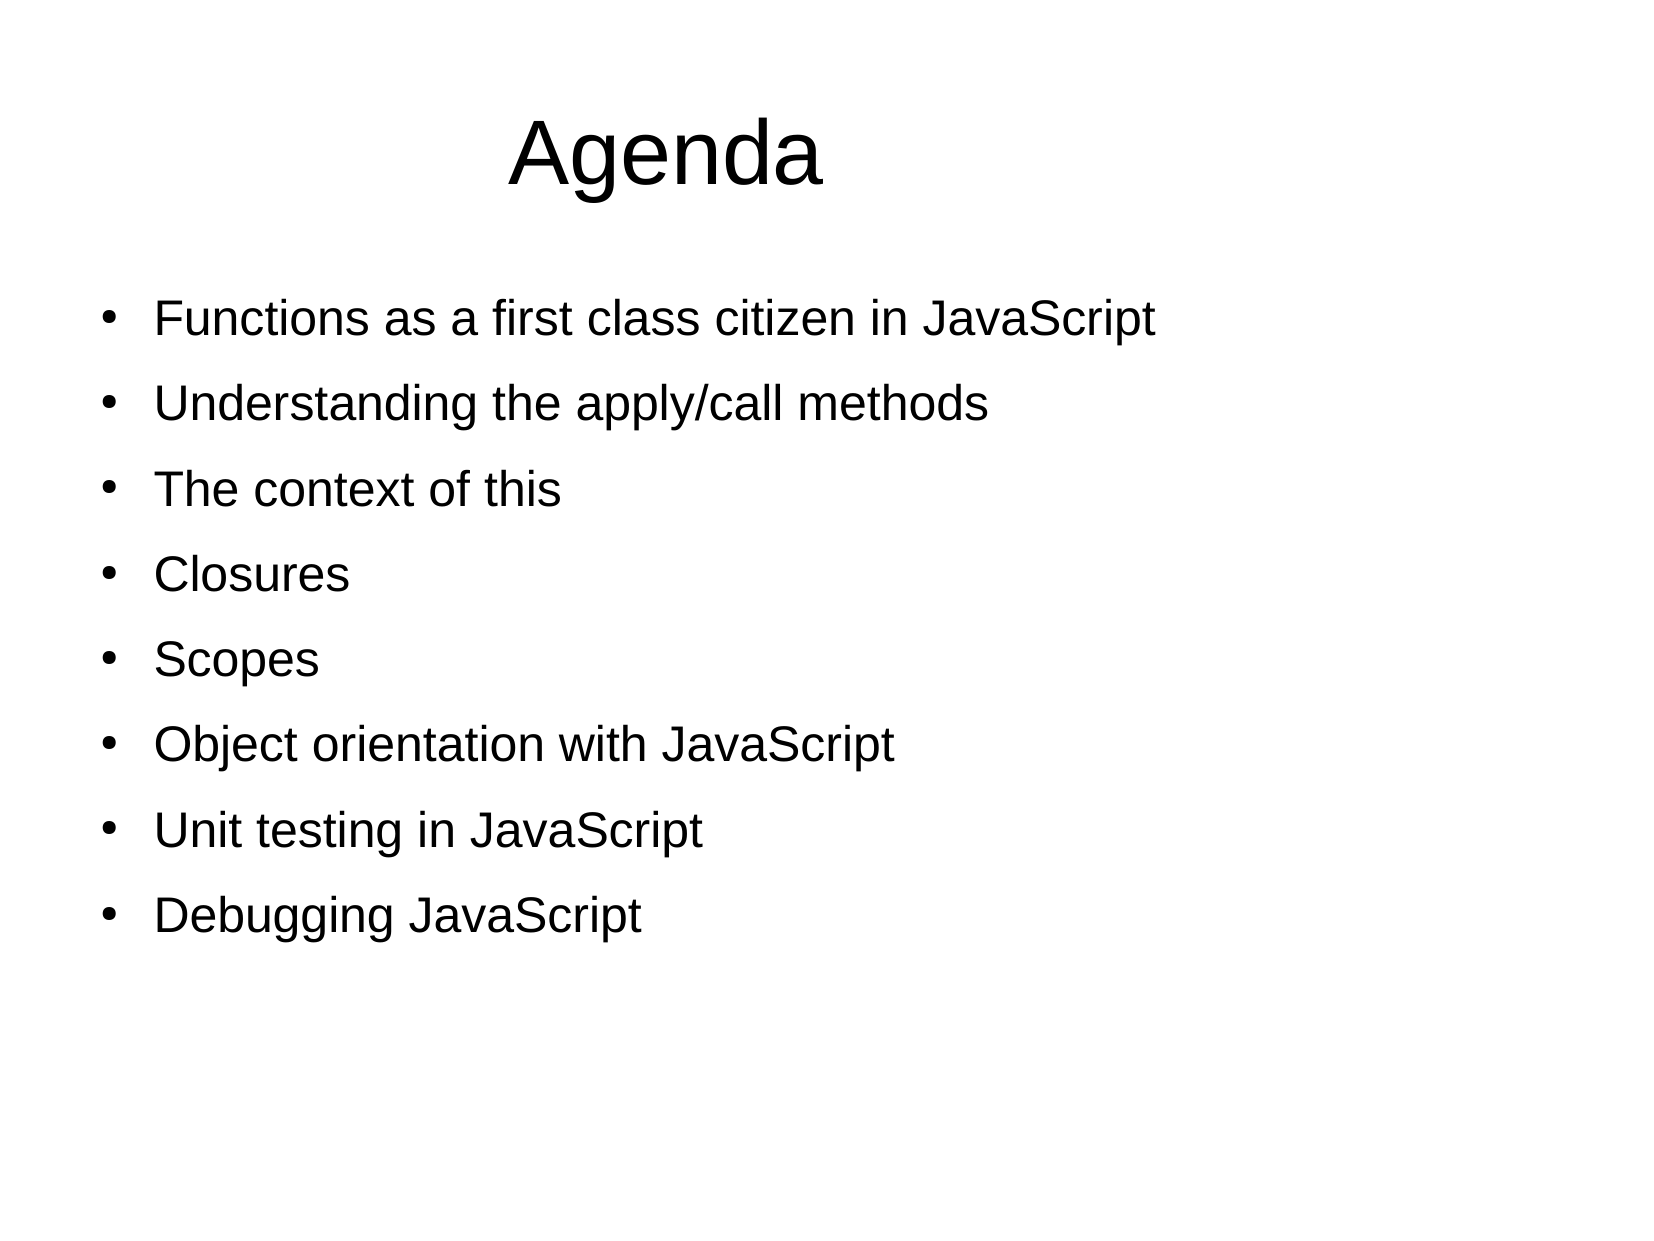

# Agenda
Functions as a first class citizen in JavaScript
Understanding the apply/call methods
The context of this
Closures
Scopes
Object orientation with JavaScript
Unit testing in JavaScript
Debugging JavaScript